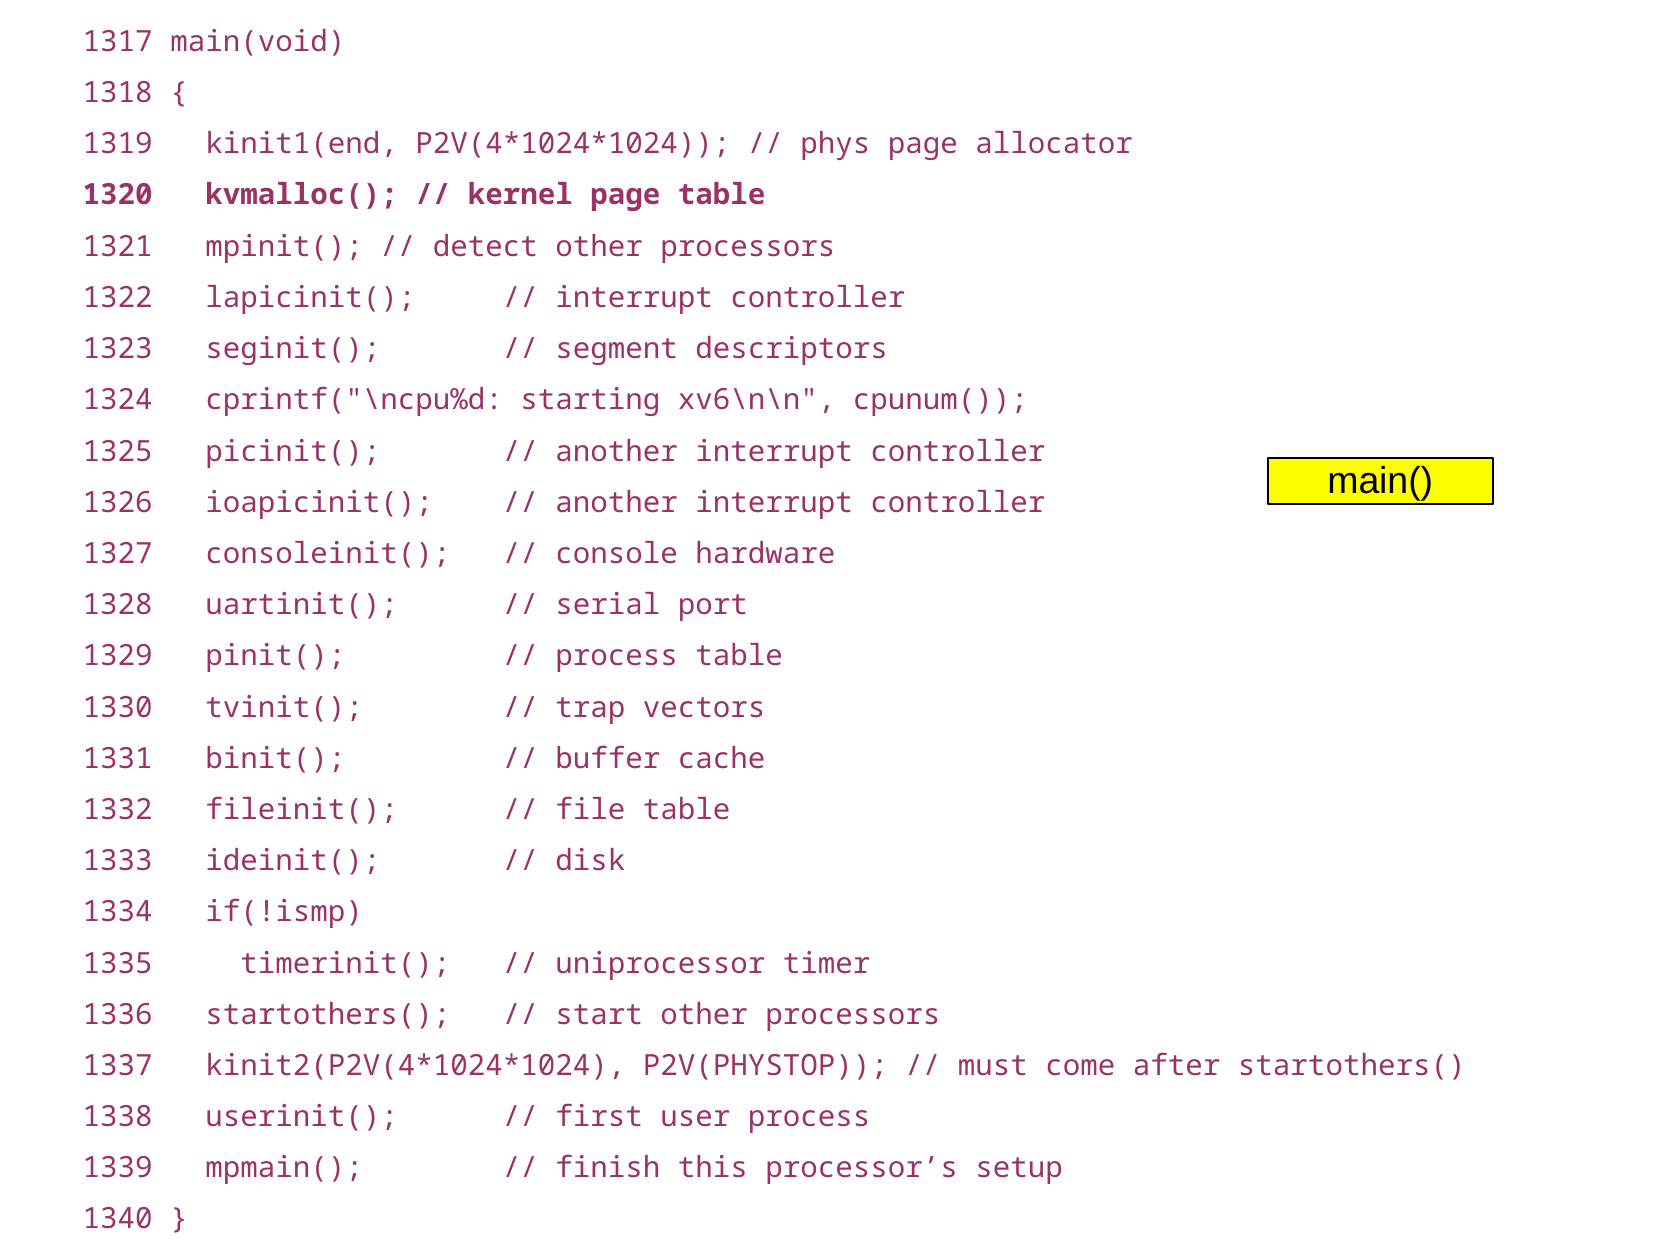

# 1317 main(void)
1318 {
1319 kinit1(end, P2V(4*1024*1024)); // phys page allocator
1320 kvmalloc(); // kernel page table
1321 mpinit(); // detect other processors
1322 lapicinit(); // interrupt controller
1323 seginit(); // segment descriptors
1324 cprintf("\ncpu%d: starting xv6\n\n", cpunum());
1325 picinit(); // another interrupt controller
1326 ioapicinit(); // another interrupt controller
1327 consoleinit(); // console hardware
1328 uartinit(); // serial port
1329 pinit(); // process table
1330 tvinit(); // trap vectors
1331 binit(); // buffer cache
1332 fileinit(); // file table
1333 ideinit(); // disk
1334 if(!ismp)
1335 timerinit(); // uniprocessor timer
1336 startothers(); // start other processors
1337 kinit2(P2V(4*1024*1024), P2V(PHYSTOP)); // must come after startothers()
1338 userinit(); // first user process
1339 mpmain(); // finish this processor’s setup
1340 }
main()